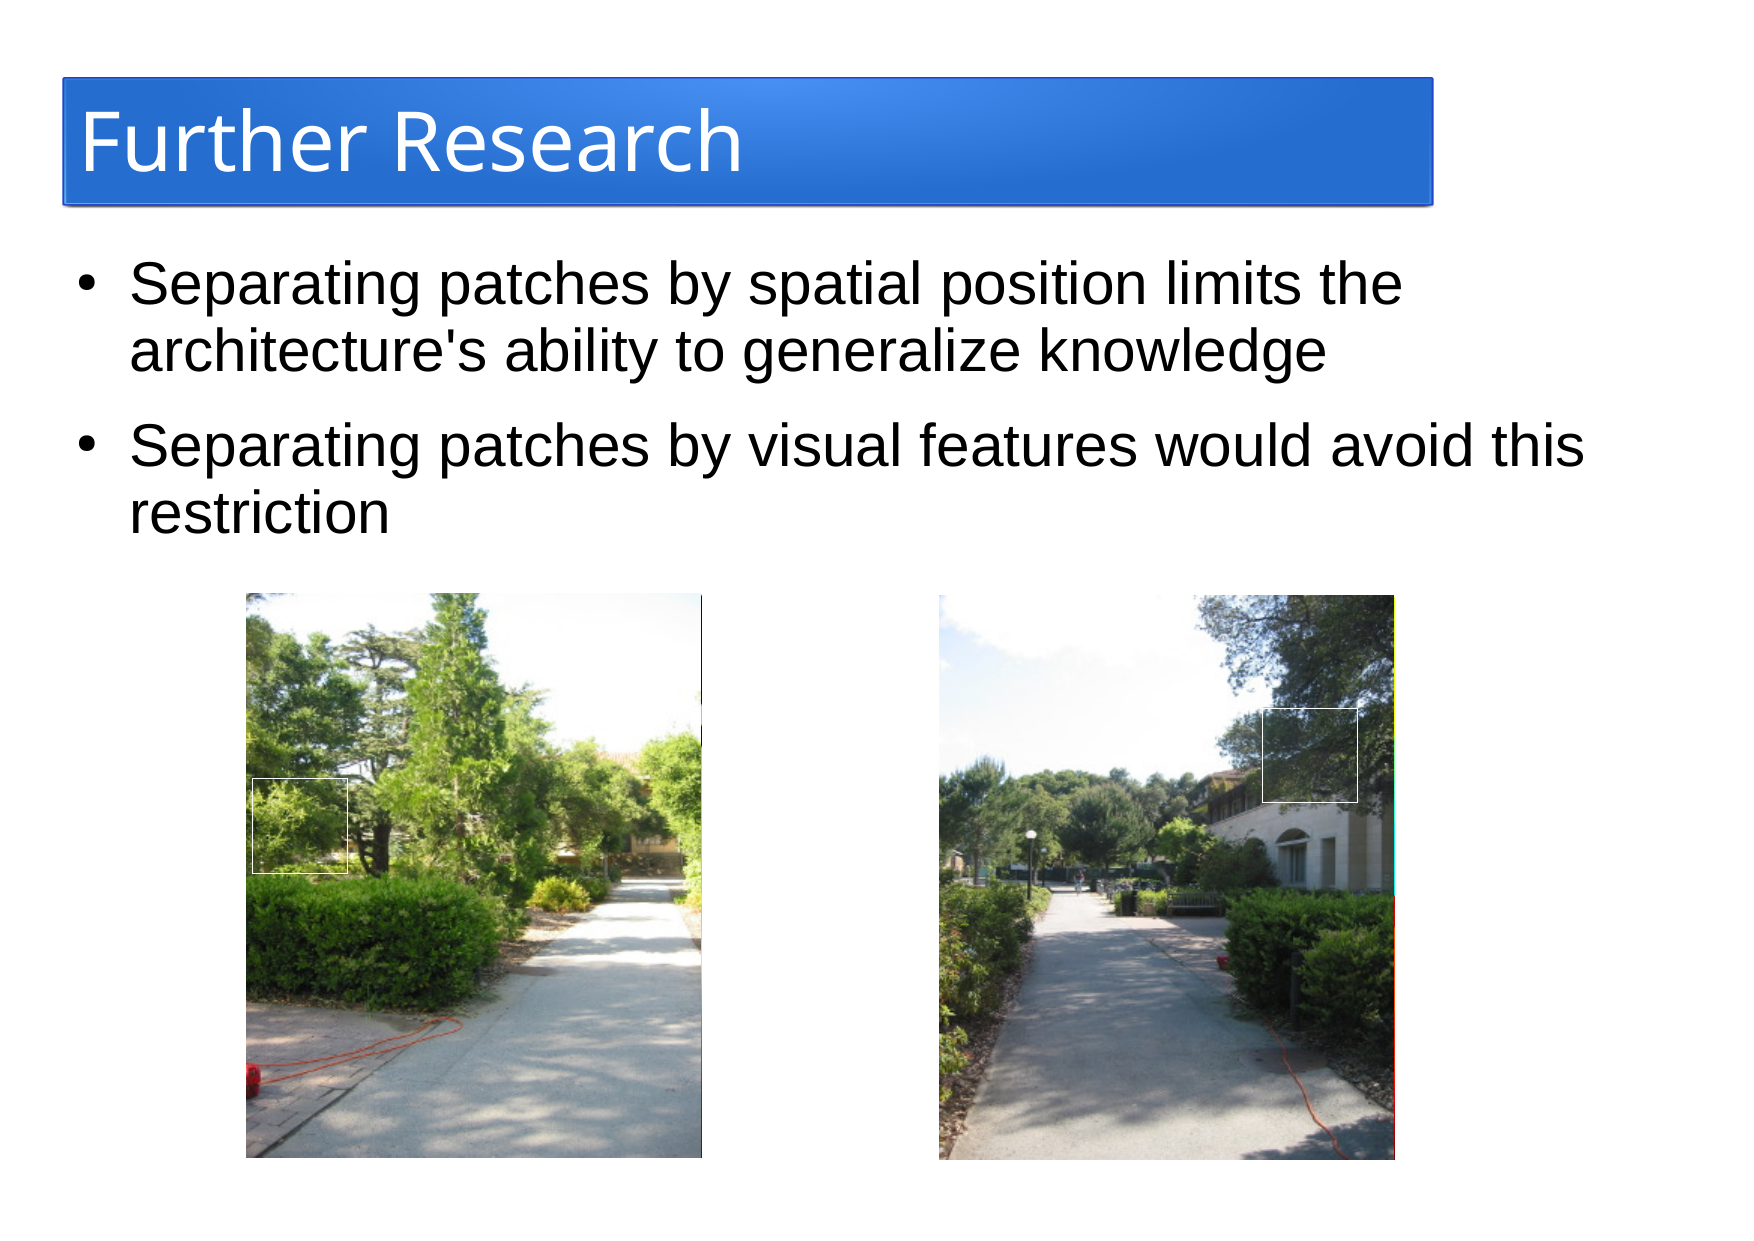

# Further Research
Separating patches by spatial position limits the architecture's ability to generalize knowledge
Separating patches by visual features would avoid this restriction